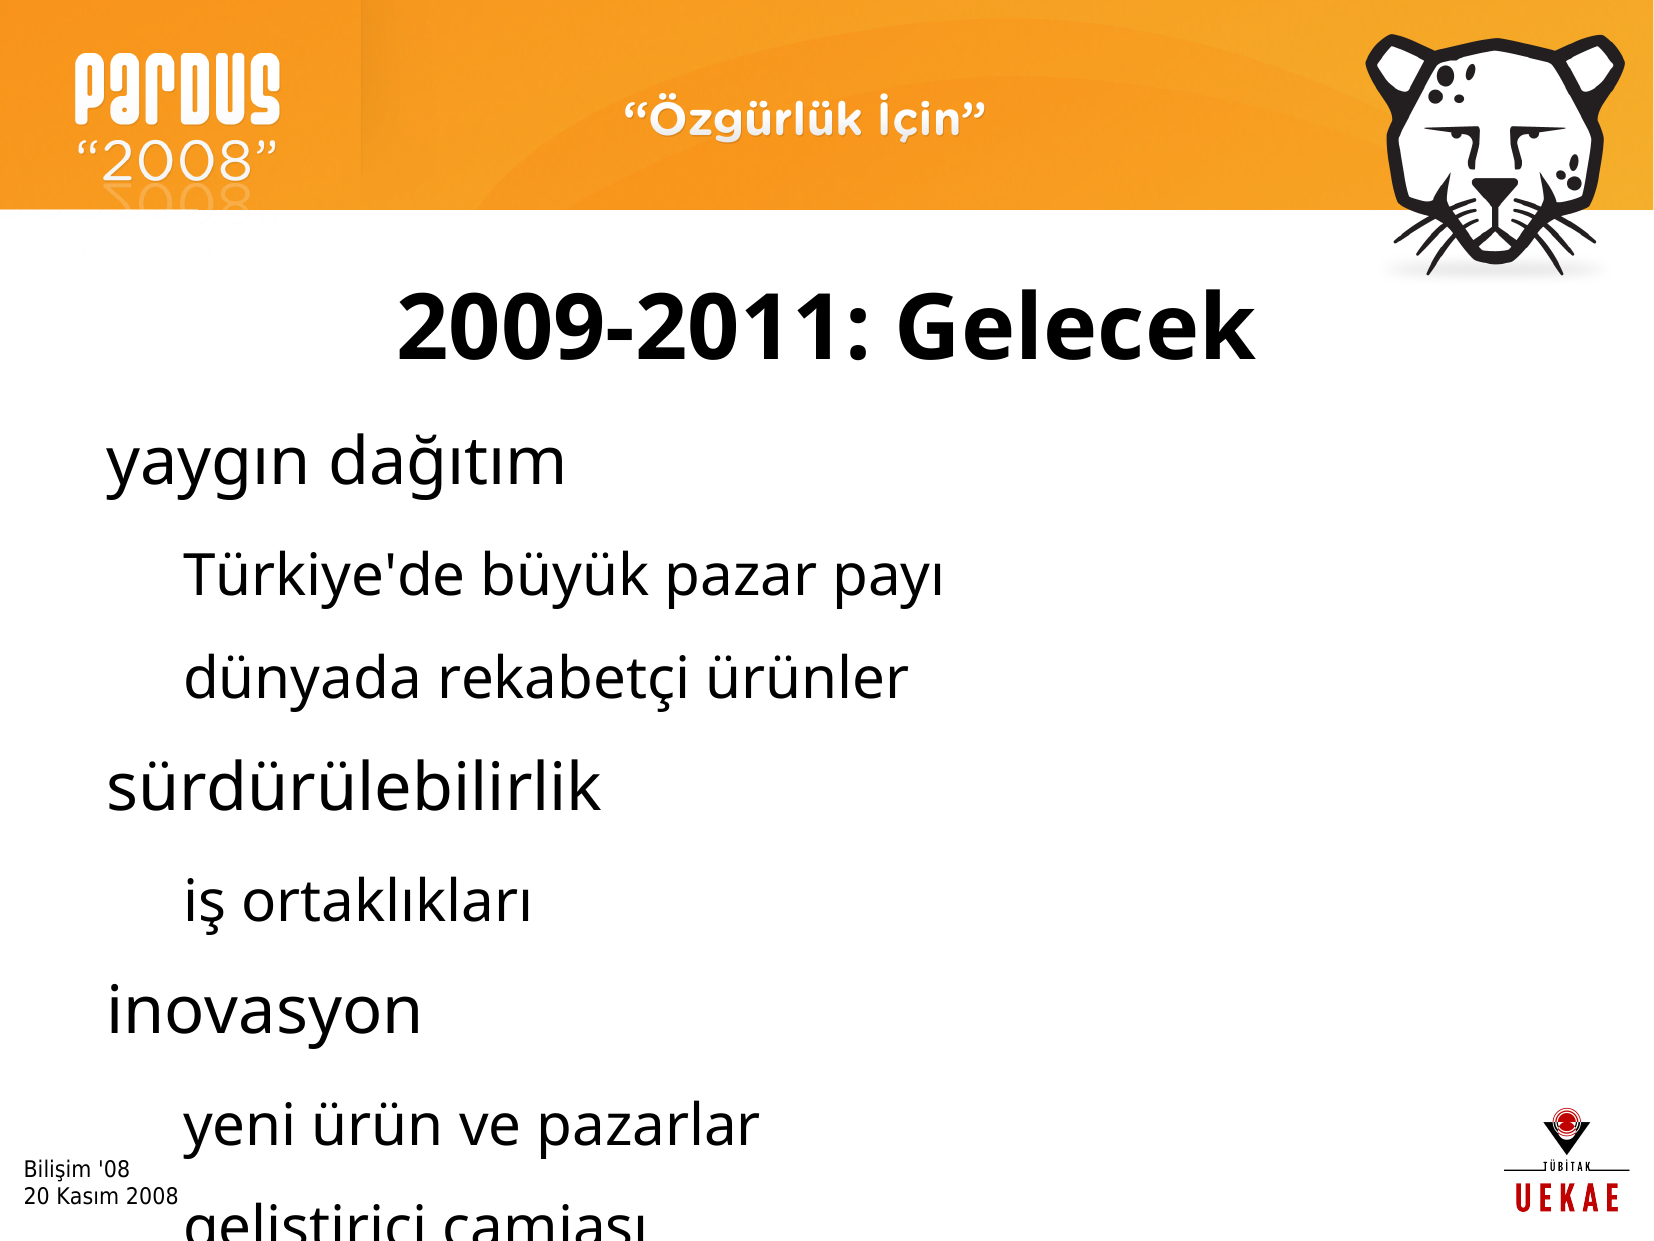

# 2009-2011: Gelecek
yaygın dağıtım
Türkiye'de büyük pazar payı
dünyada rekabetçi ürünler
sürdürülebilirlik
iş ortaklıkları
inovasyon
yeni ürün ve pazarlar
geliştirici camiası